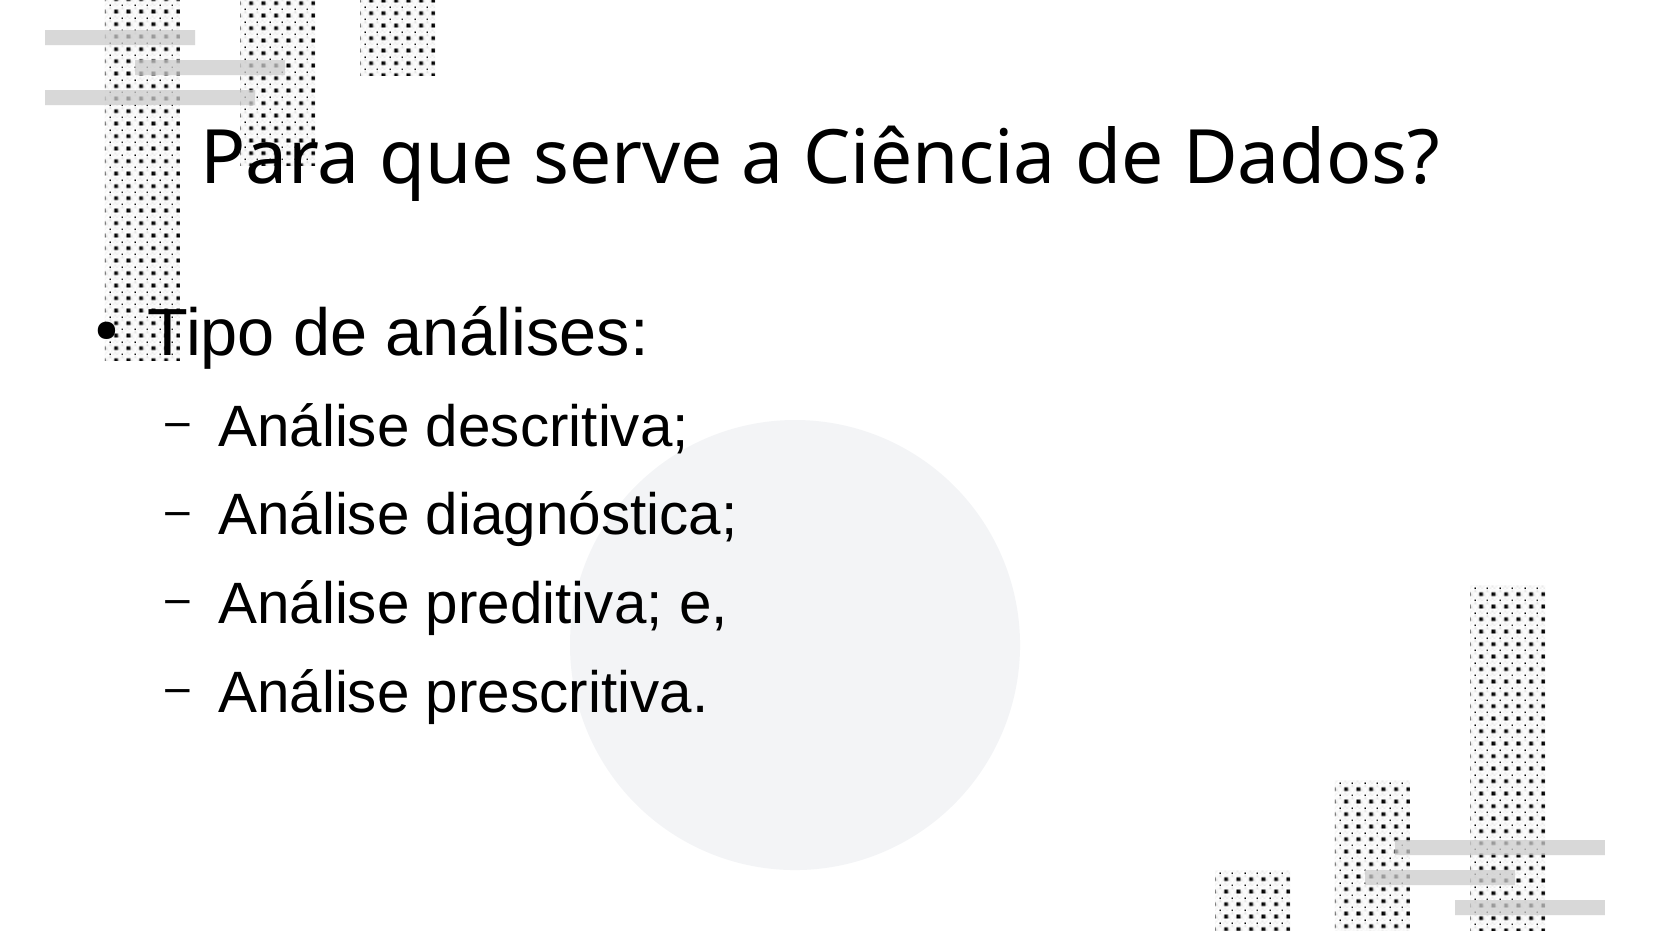

# Para que serve a Ciência de Dados?
Tipo de análises:
Análise descritiva;
Análise diagnóstica;
Análise preditiva; e,
Análise prescritiva.